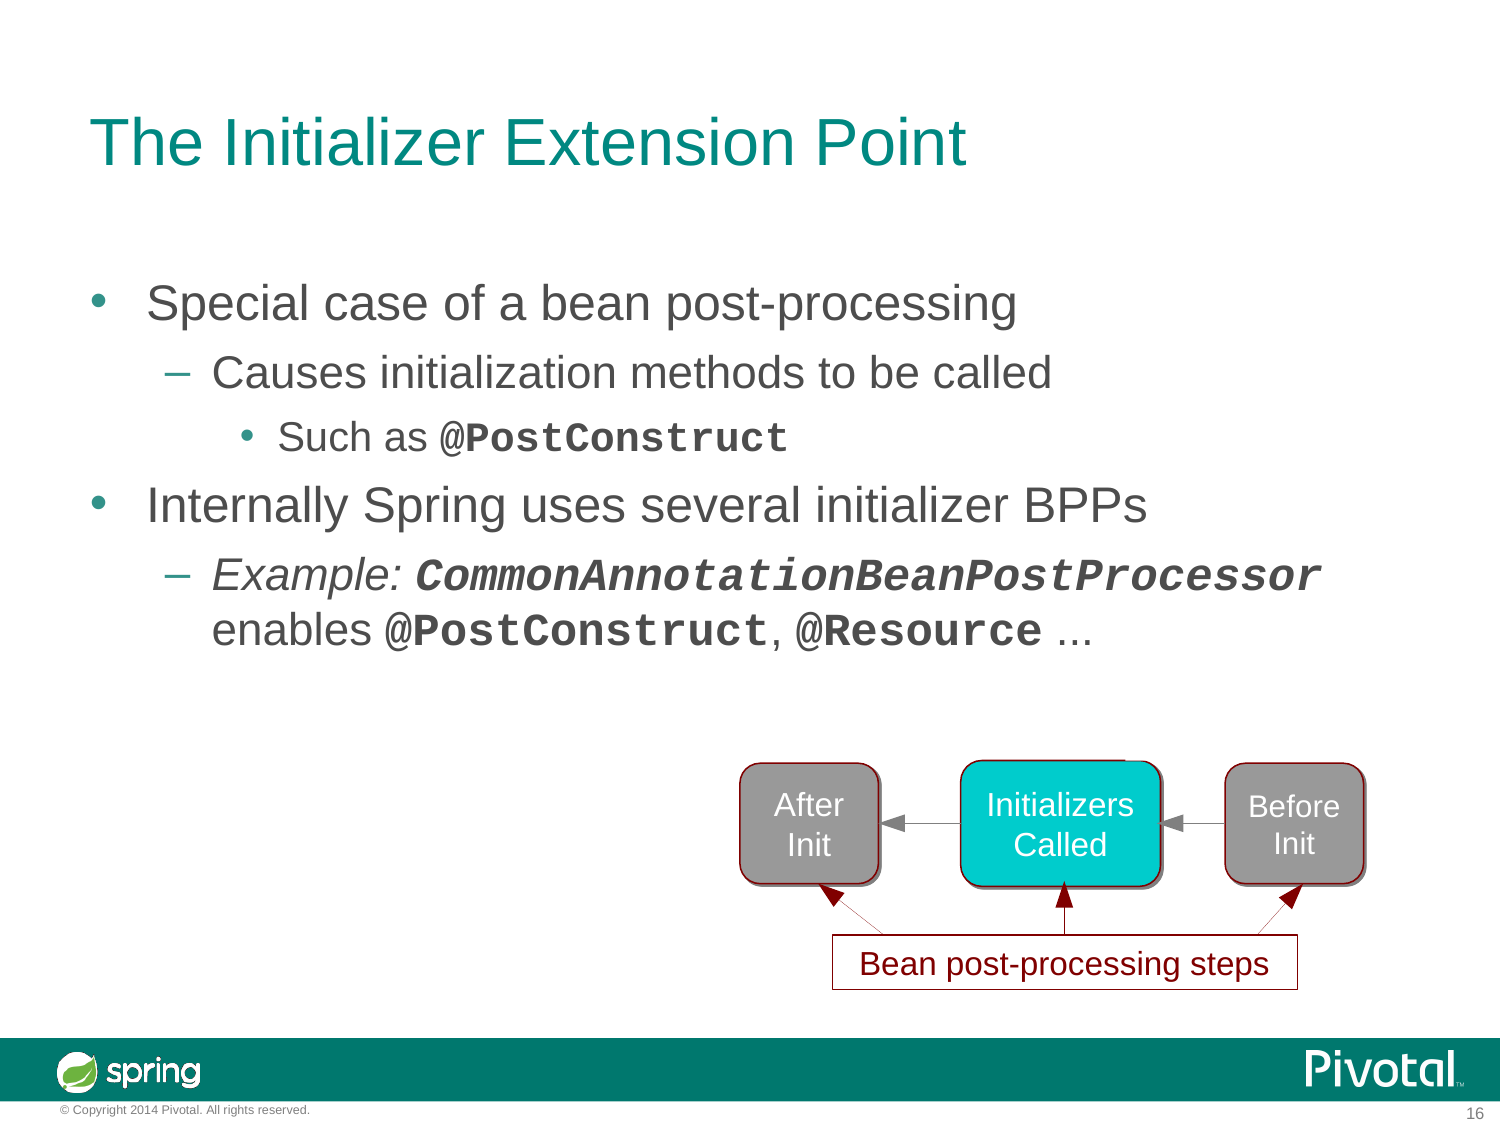

# The Initializer Extension Point
Special case of a bean post-processing
Causes initialization methods to be called
Such as @PostConstruct
Internally Spring uses several initializer BPPs
Example: CommonAnnotationBeanPostProcessor enables @PostConstruct, @Resource ...
Initializers Called
After Init
Before Init
Bean post-processing steps